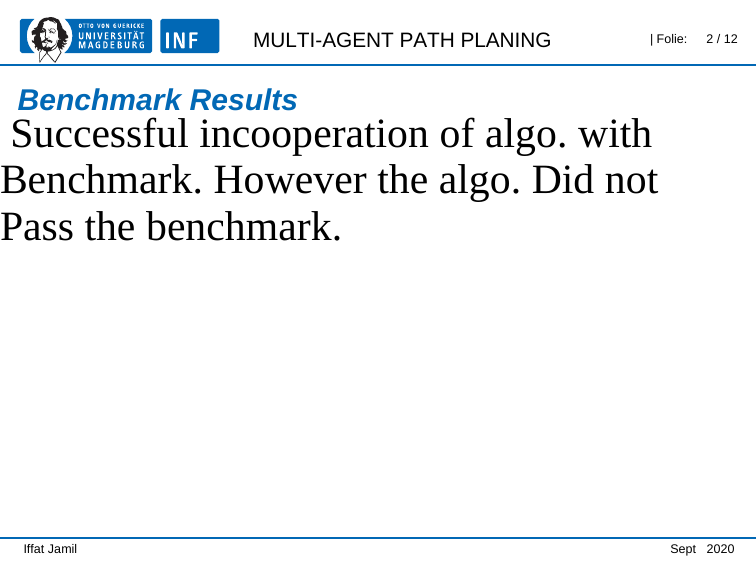

Successful incooperation of algo. with
Benchmark. However the algo. Did not
Pass the benchmark.
MULTI-AGENT PATH PLANING
| Folie:
2 / 12
Benchmark Results
 Iffat Jamil
 Sept
2020